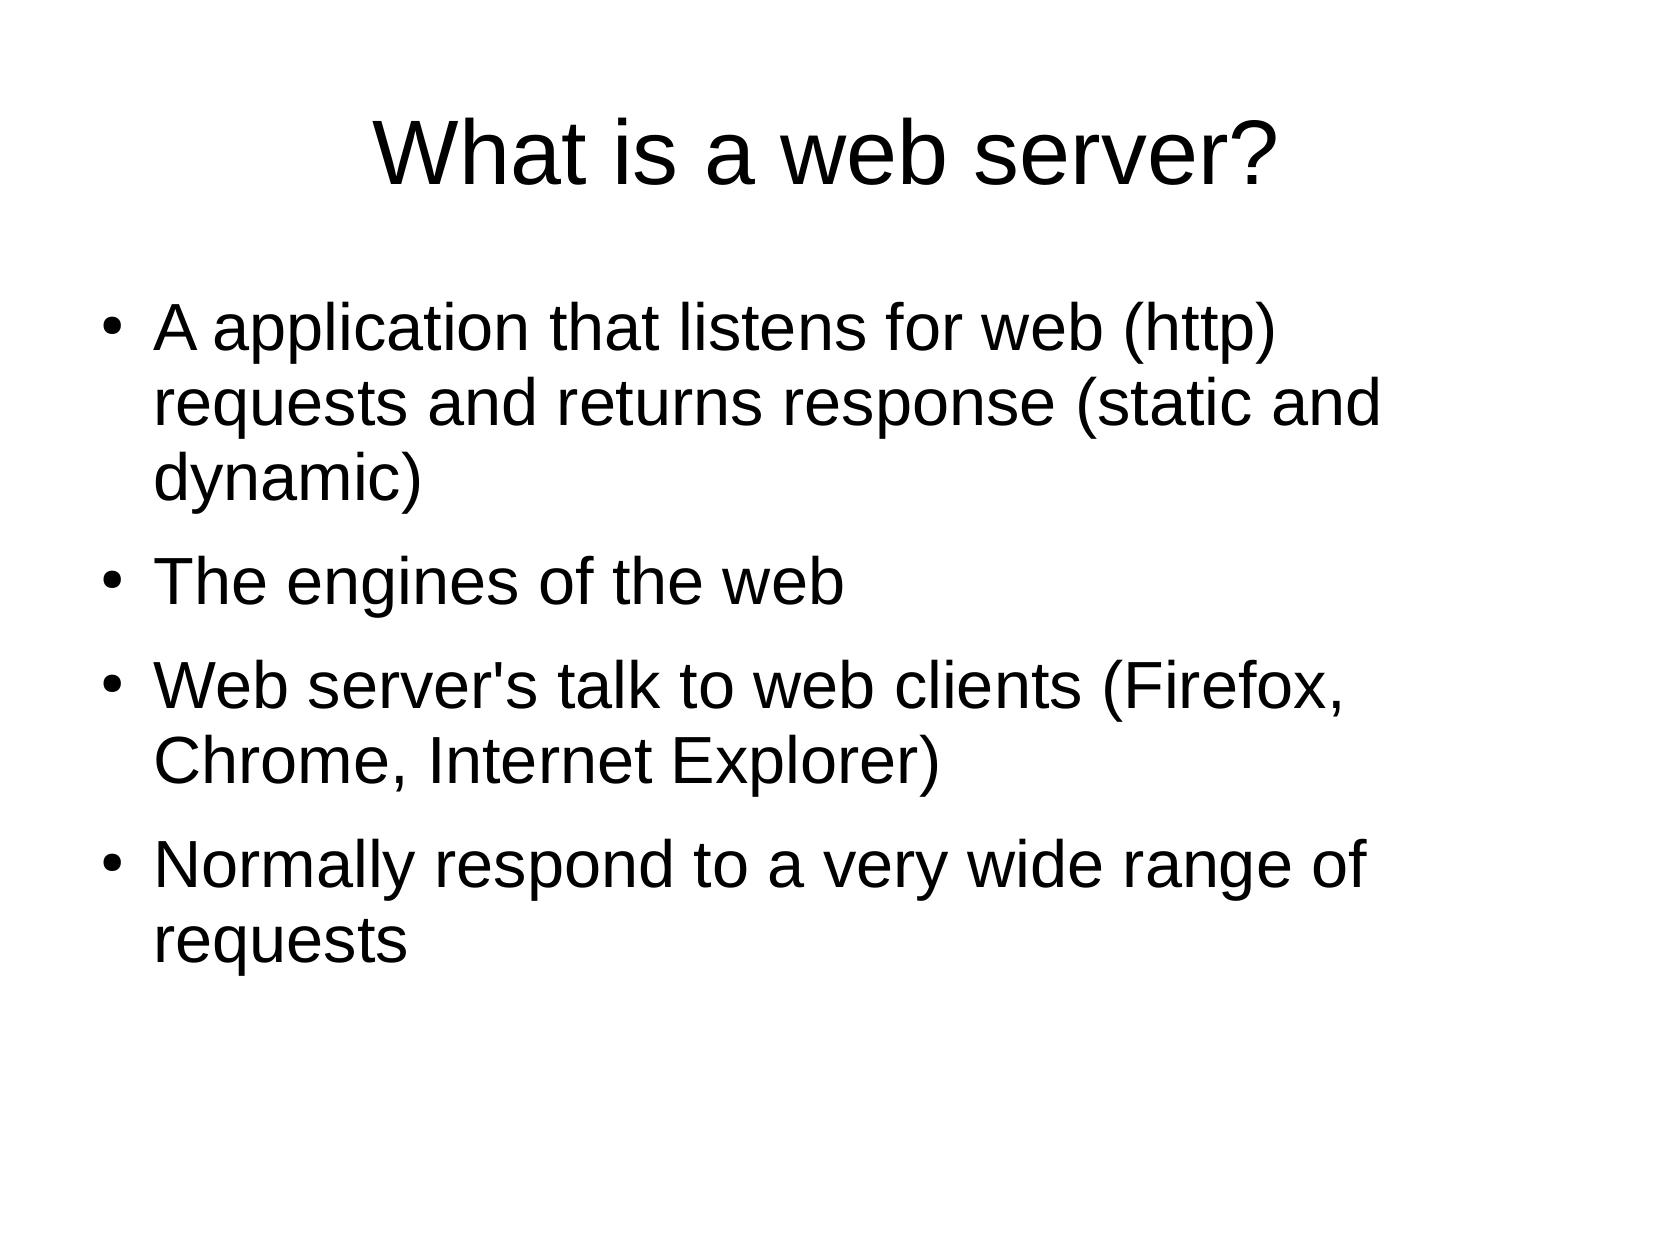

# What is a web server?
A application that listens for web (http) requests and returns response (static and dynamic)
The engines of the web
Web server's talk to web clients (Firefox, Chrome, Internet Explorer)
Normally respond to a very wide range of requests